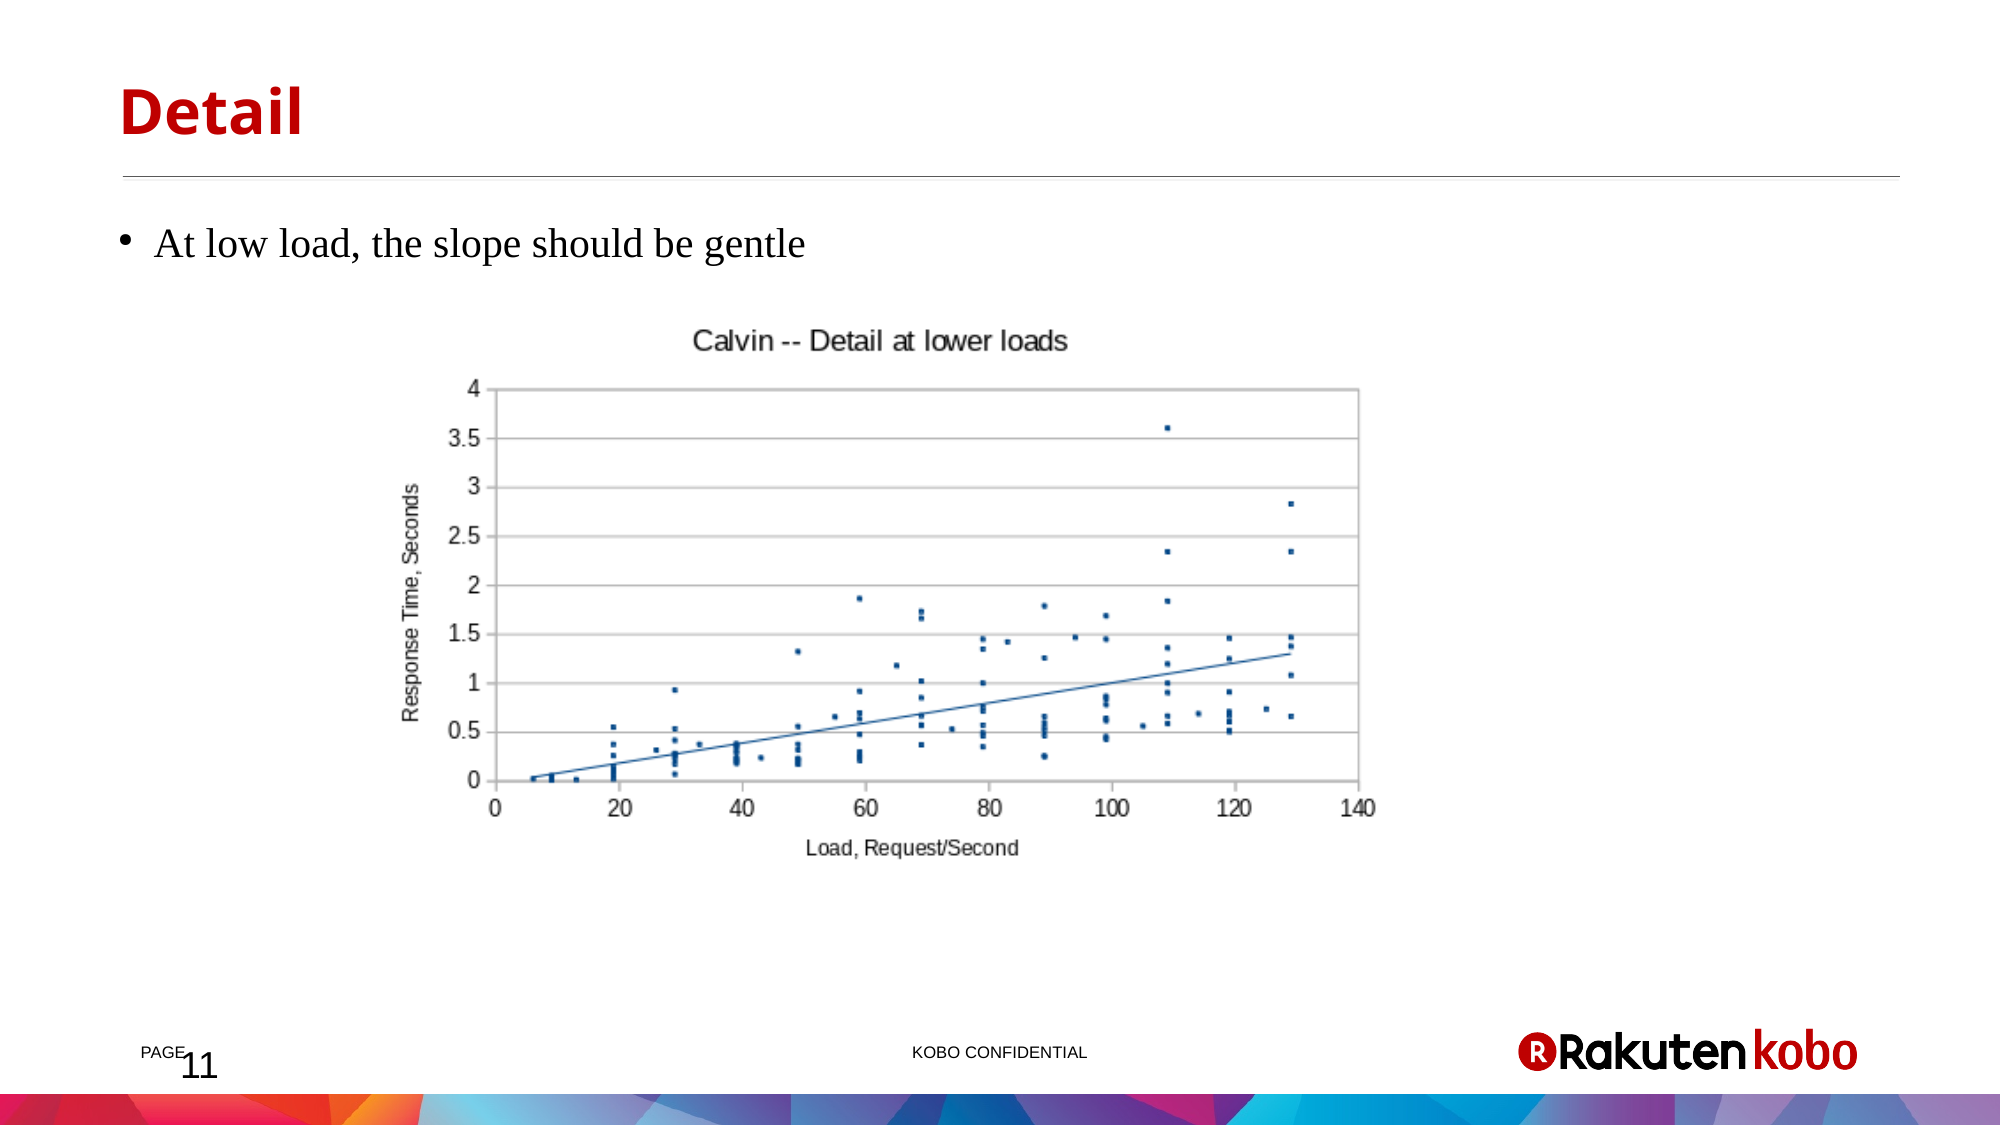

# Detail
At low load, the slope should be gentle